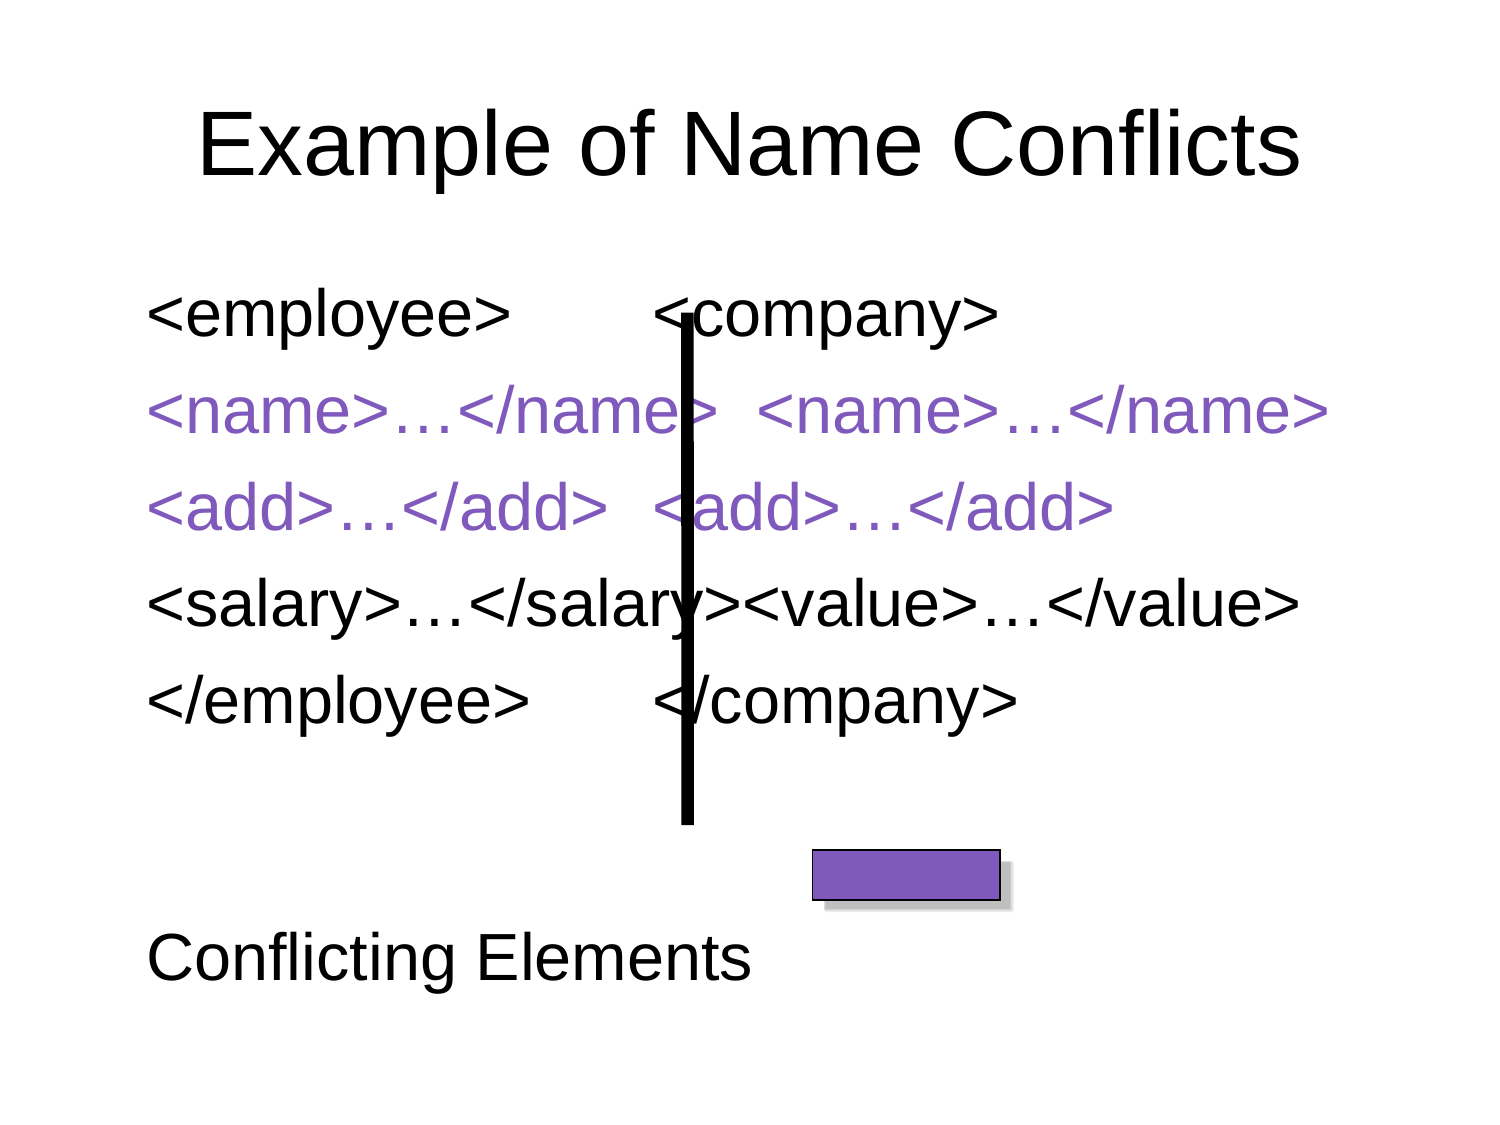

# Example of Name Conflicts
<employee>		<company>
<name>…</name> <name>…</name>
<add>…</add>	<add>…</add>
<salary>…</salary><value>…</value>
</employee>		</company>
Conflicting Elements